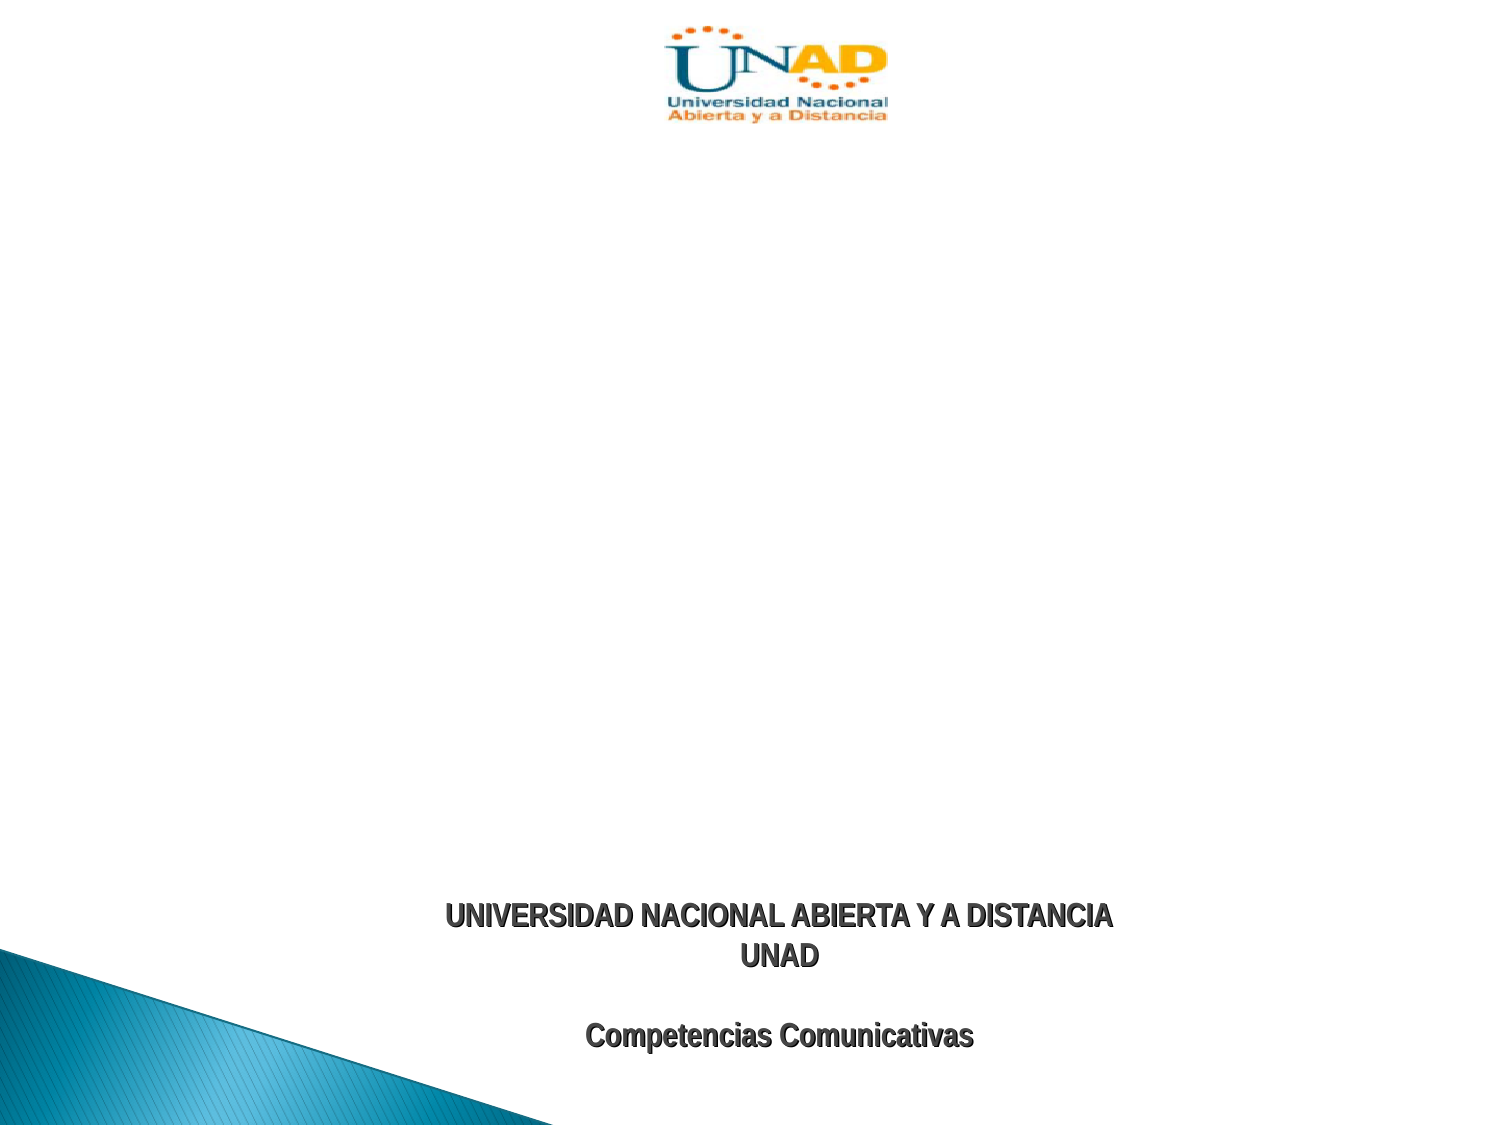

UNIVERSIDAD NACIONAL ABIERTA Y A DISTANCIA
UNAD
Competencias Comunicativas
CEAD: Turbo Antioquia
Técnica de Comunicación Social Proxémica
Integrantes:
Euclides Moreno Hurtado
Fader Hurtado Valencia
Bertha Julia Rentería Escobar
Esneider Estacio Baldrich
Tutor: Nelson Jair Romaña Pacheco
Abril 14 de 2012
#